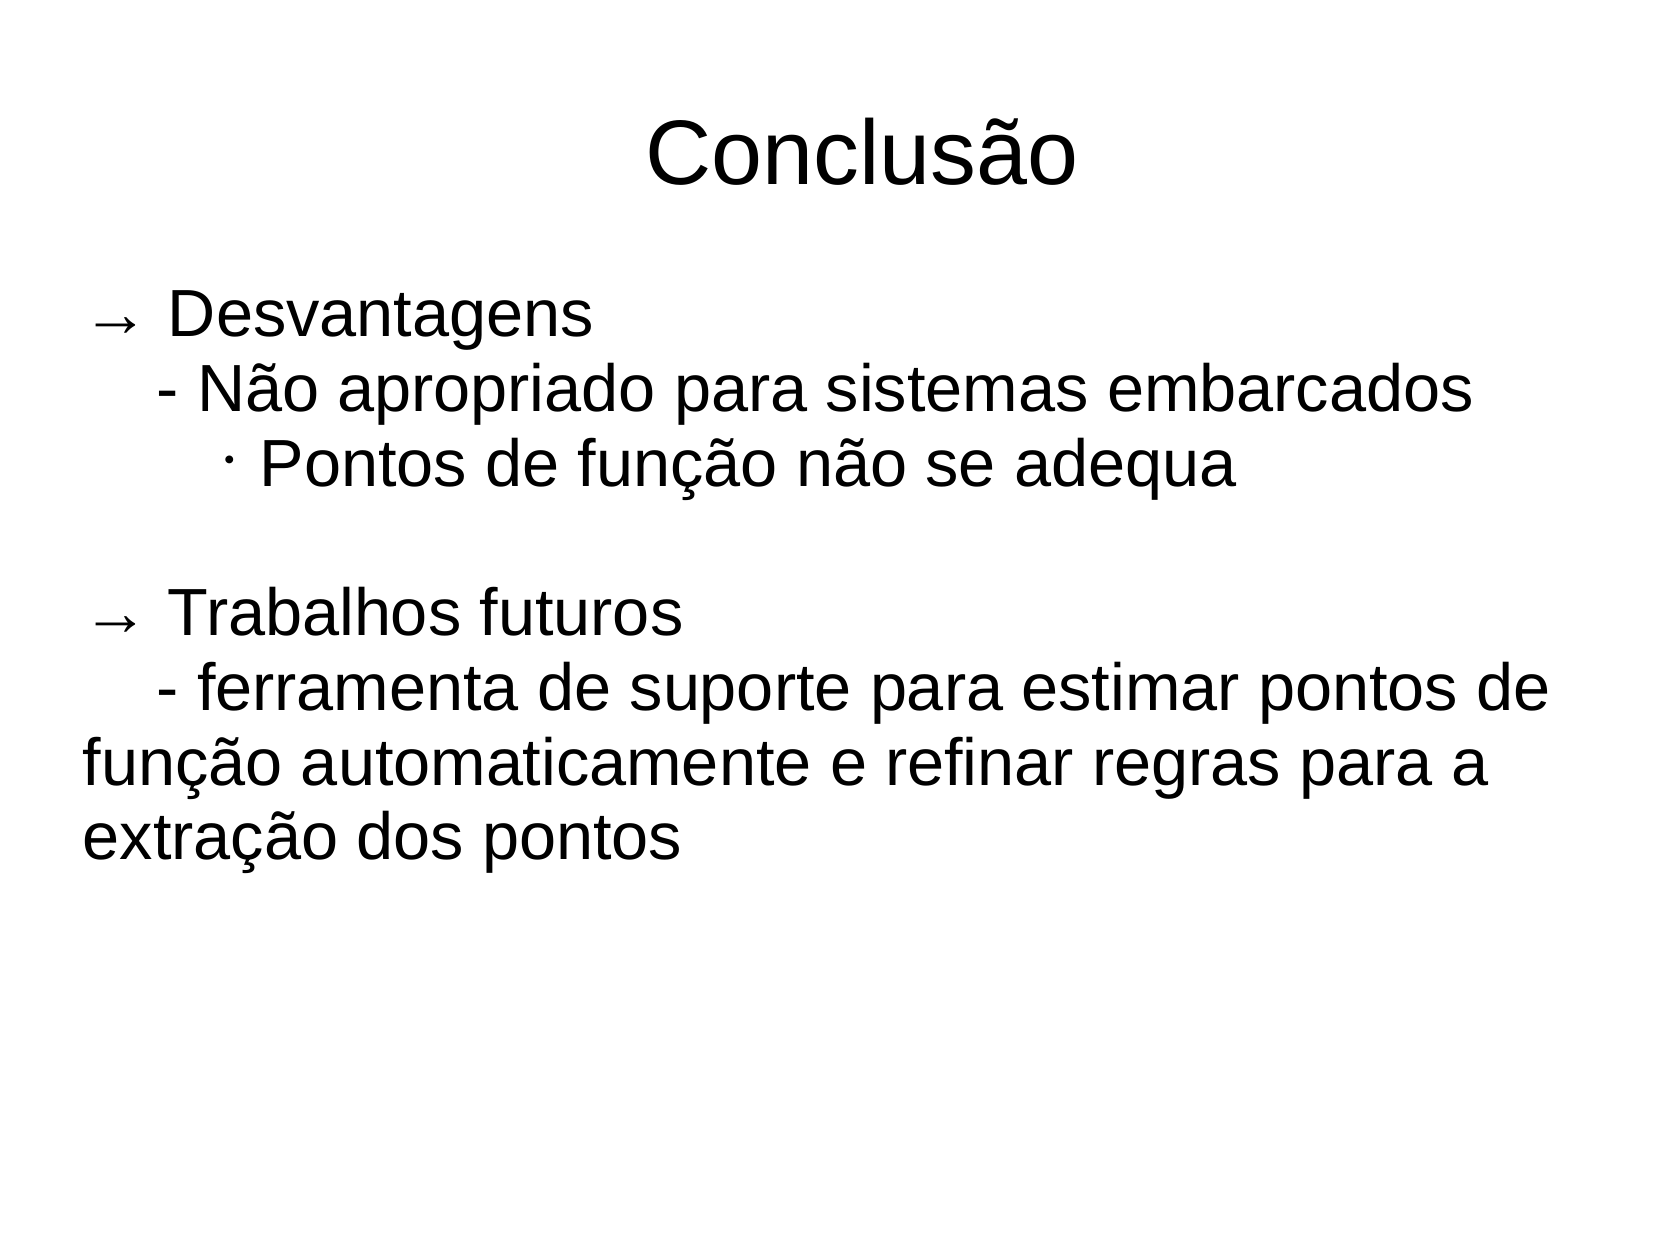

# Conclusão
→ Desvantagens
	- Não apropriado para sistemas embarcados
Pontos de função não se adequa
→ Trabalhos futuros
	- ferramenta de suporte para estimar pontos de função automaticamente e refinar regras para a extração dos pontos